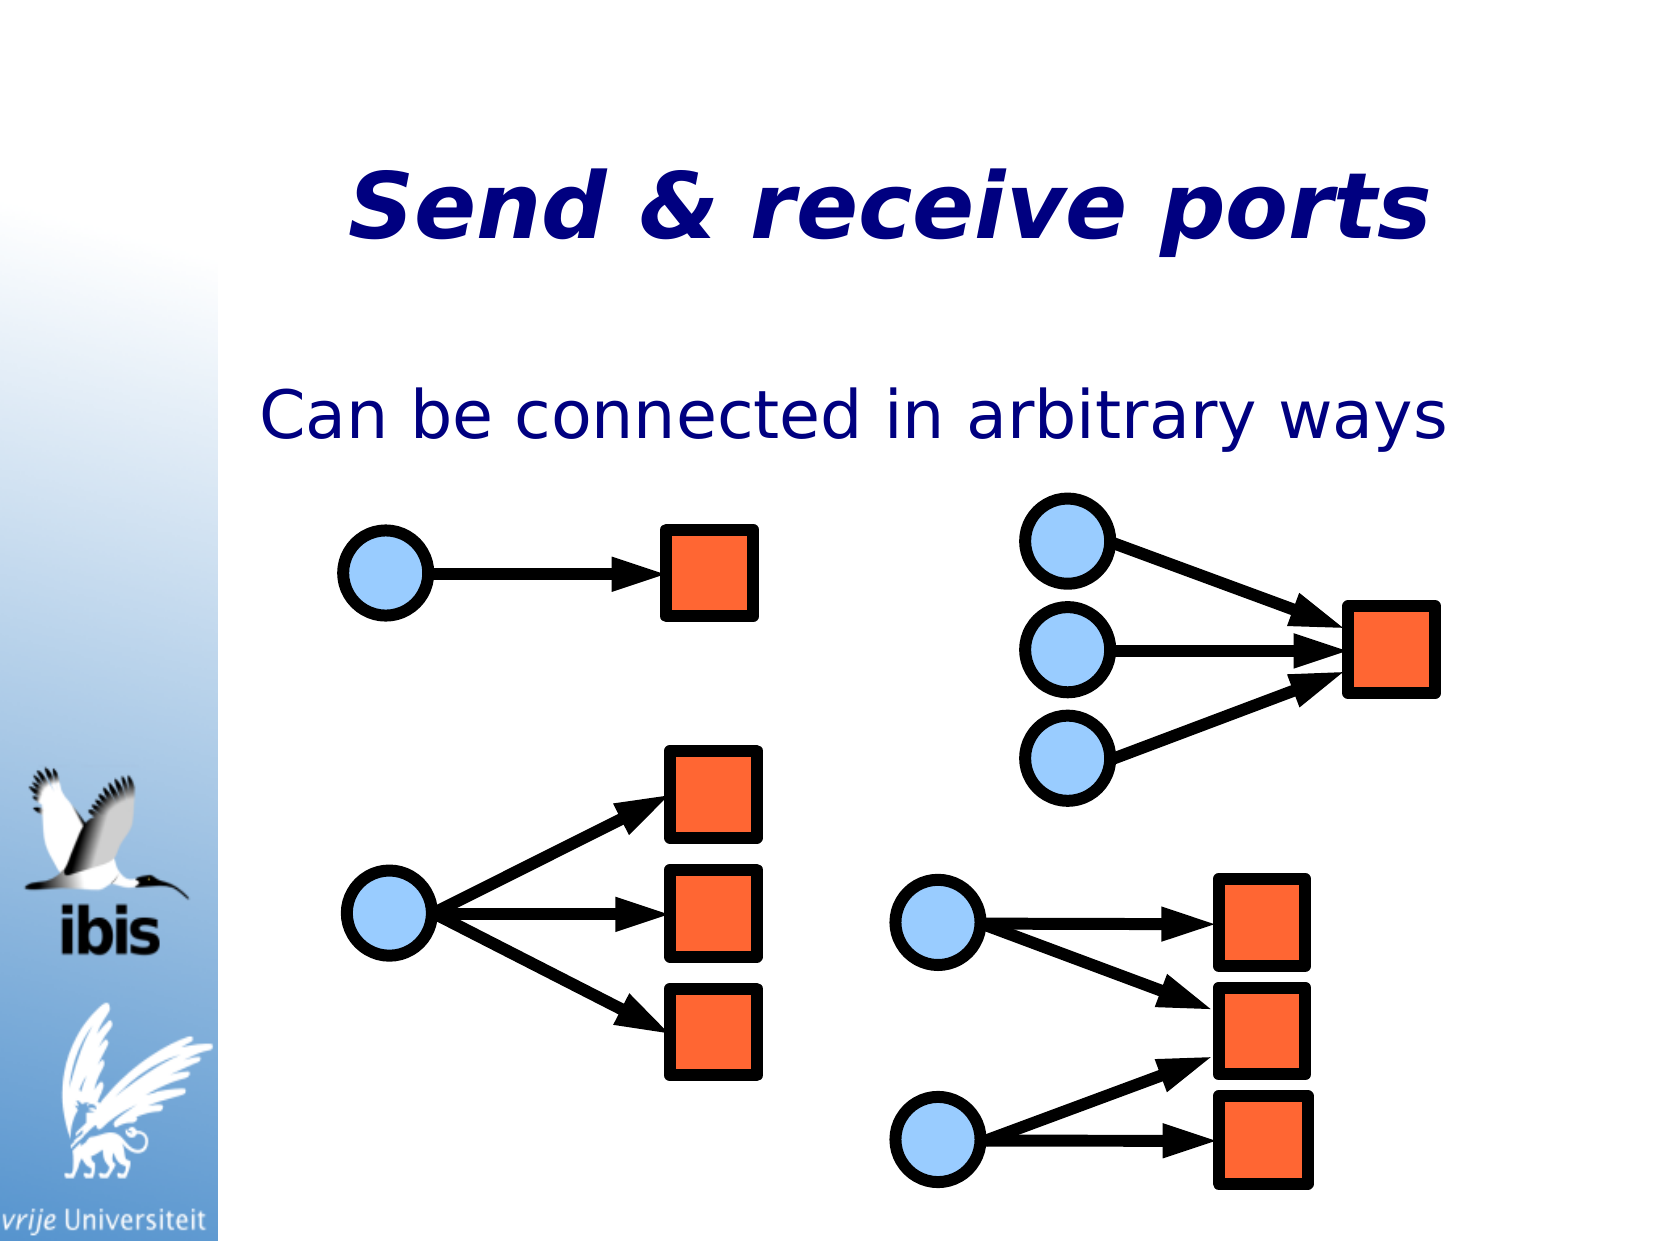

# Send & receive ports
Can be connected in arbitrary ways